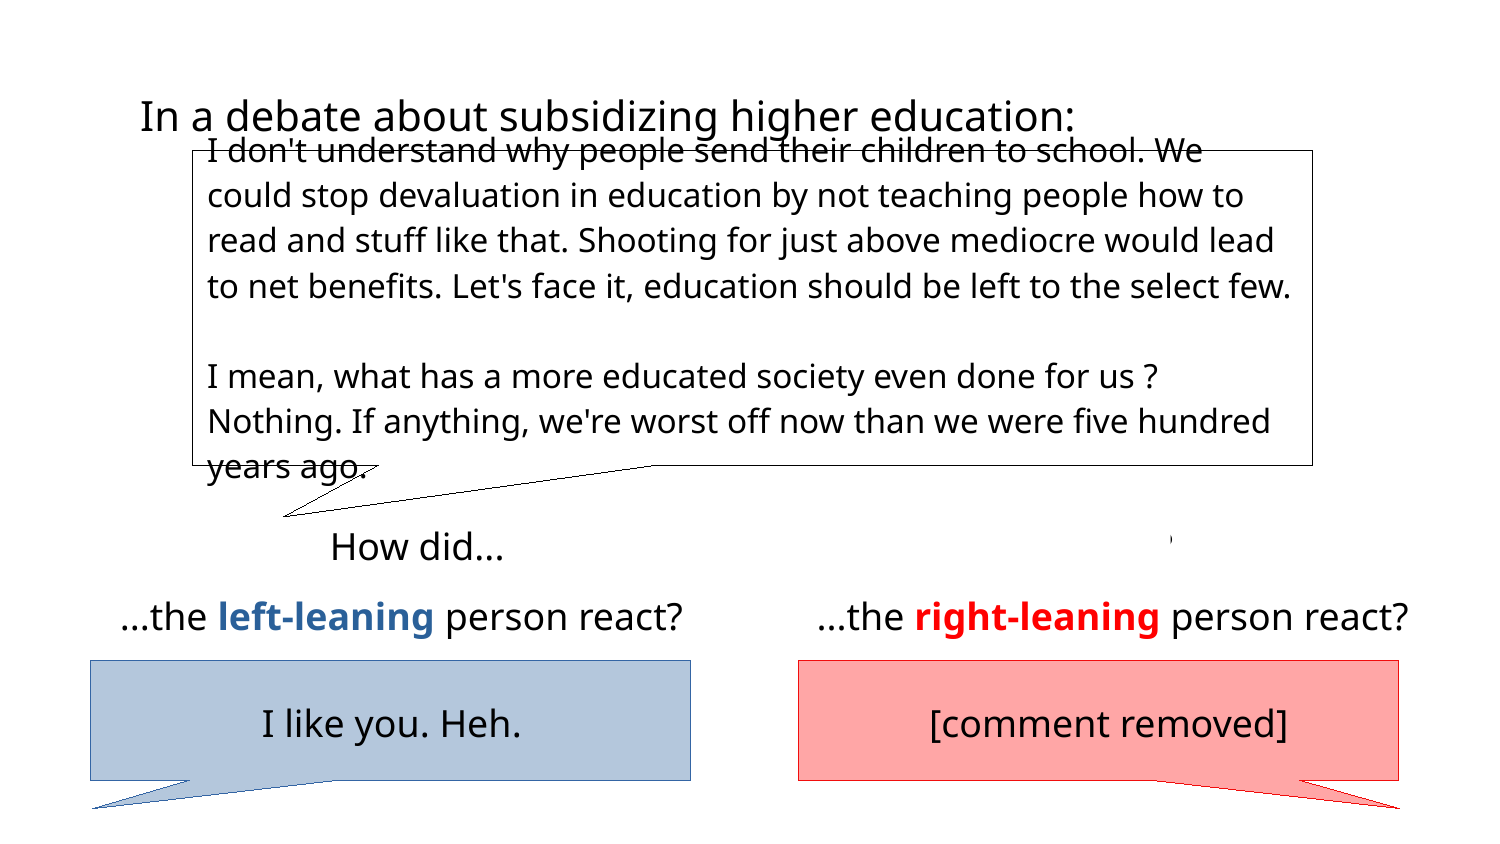

In a debate about subsidizing higher education:
I don't understand why people send their children to school. We could stop devaluation in education by not teaching people how to read and stuff like that. Shooting for just above mediocre would lead to net benefits. Let's face it, education should be left to the select few.
I mean, what has a more educated society even done for us ? Nothing. If anything, we're worst off now than we were five hundred years ago.
How did other people in the conversation react?
How did...
...the left-leaning person react?
...the right-leaning person react?
I like you. Heh.
[comment removed]